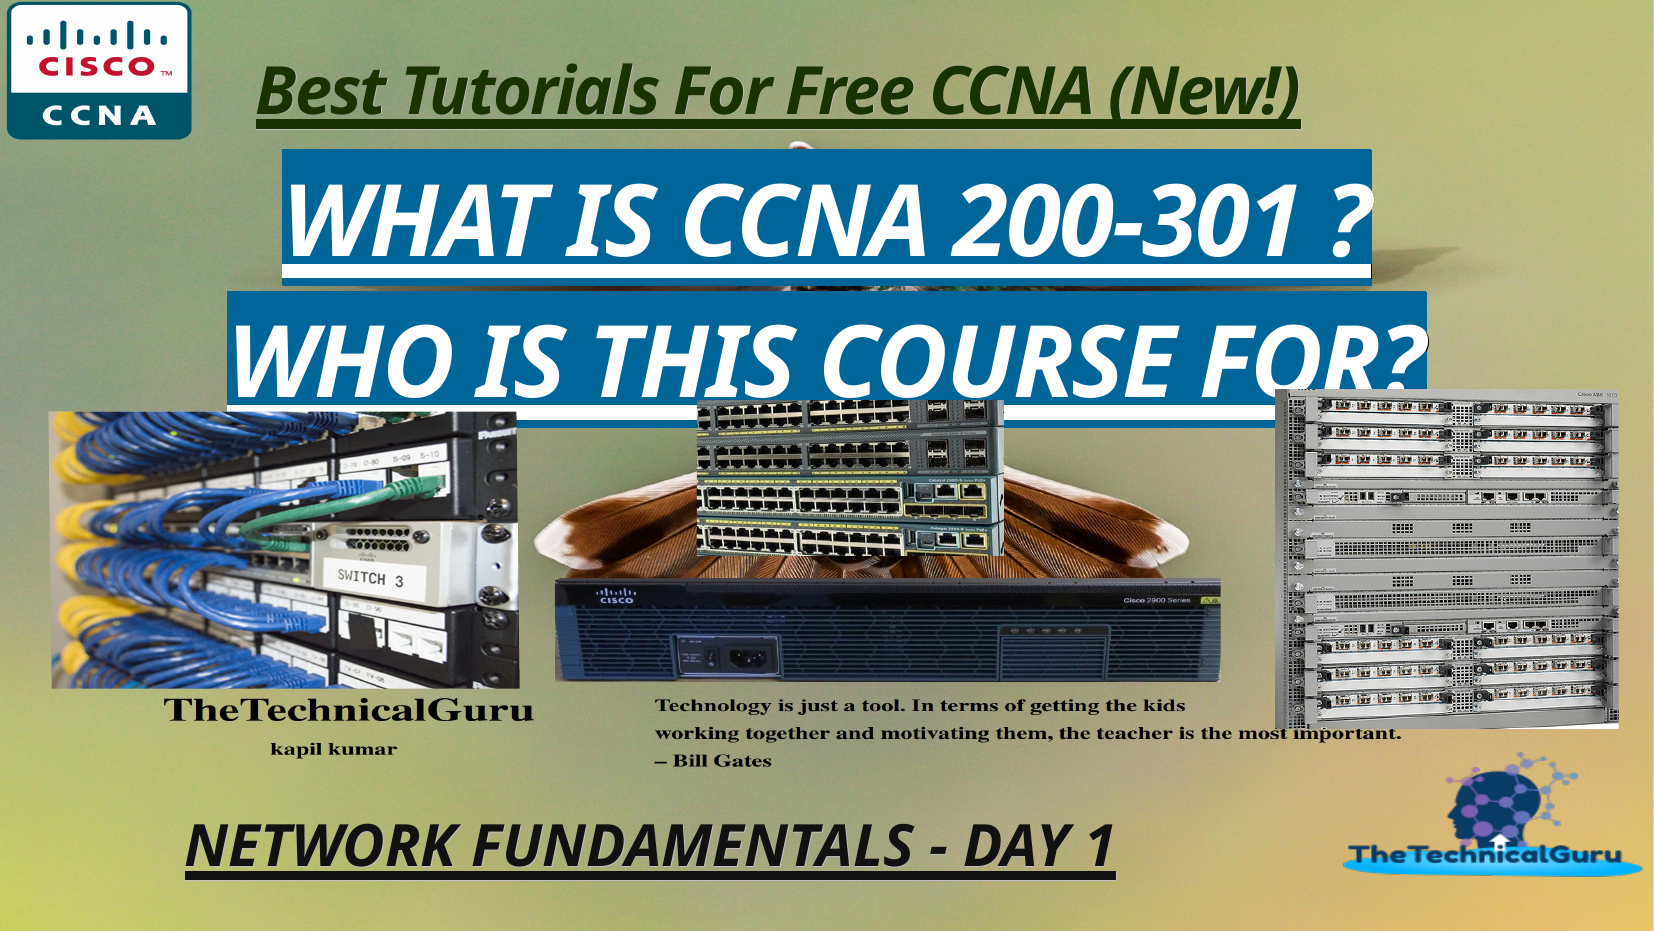

Best Tutorials for free CCNA (New!)
What is CCNA 200-301 ?
Who is this course for?
Network Fundamentals - Day 1